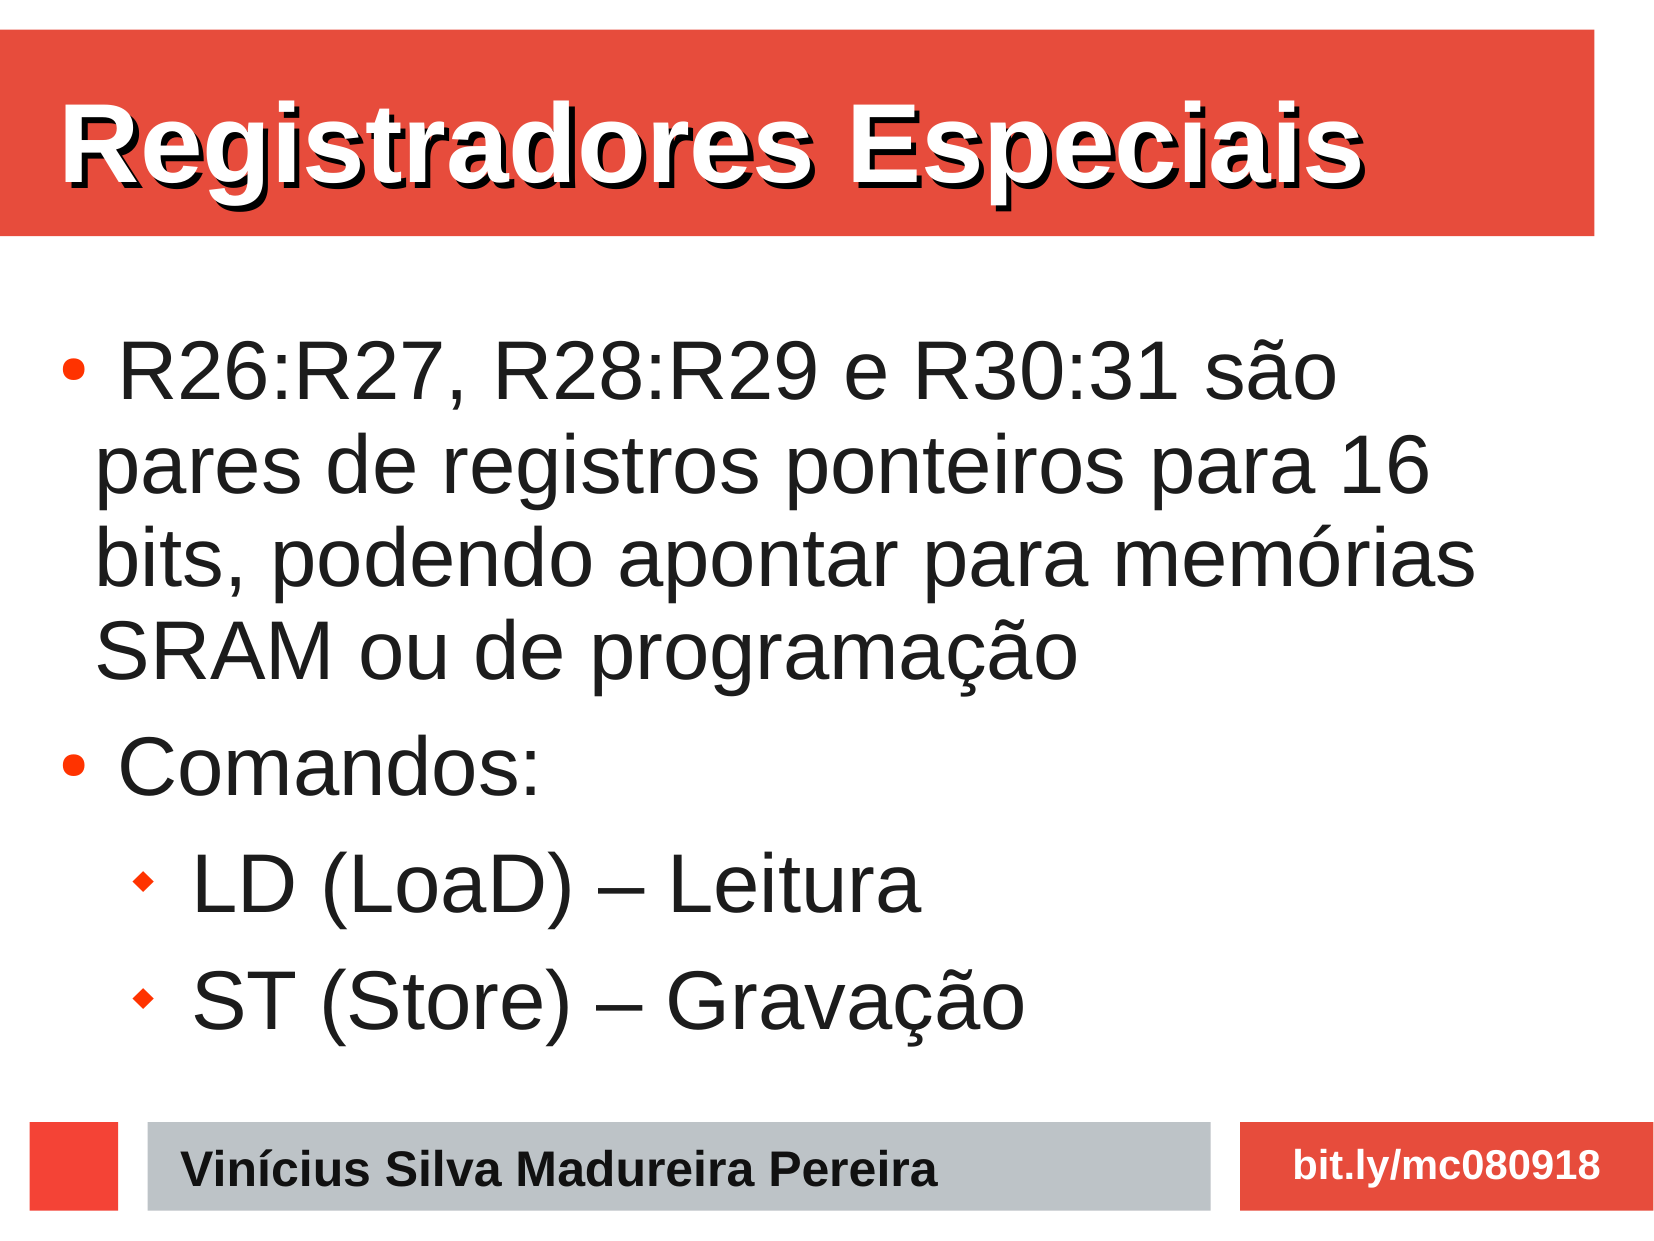

# Registradores Especiais
 R26:R27, R28:R29 e R30:31 são pares de registros ponteiros para 16 bits, podendo apontar para memórias SRAM ou de programação
 Comandos:
 LD (LoaD) – Leitura
 ST (Store) – Gravação
Vinícius Silva Madureira Pereira
bit.ly/mc080918